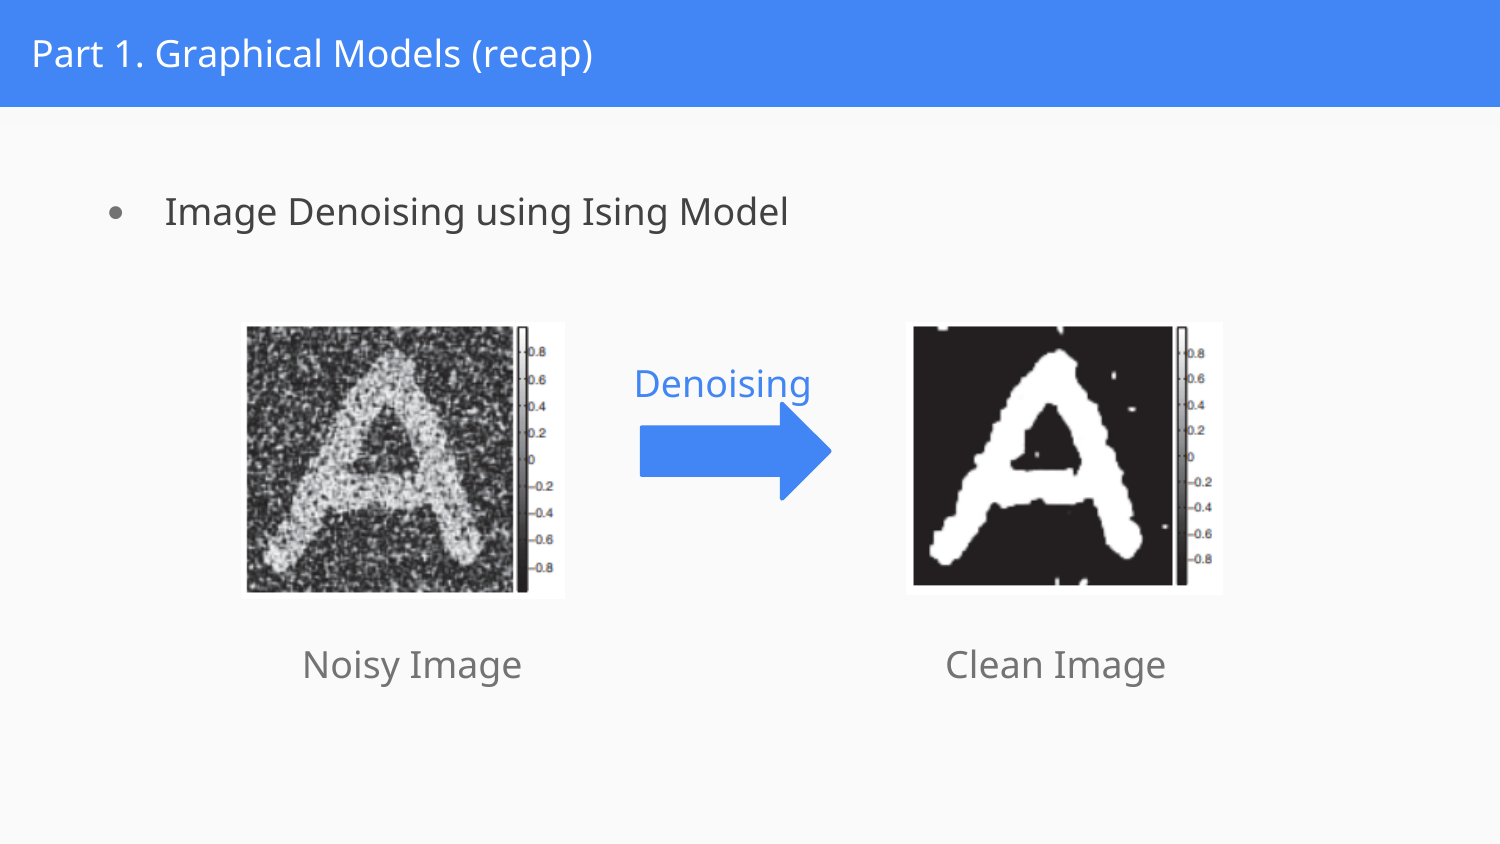

# Part 1. Graphical Models (recap)
Image Denoising using Ising Model
Denoising
Noisy Image
Clean Image